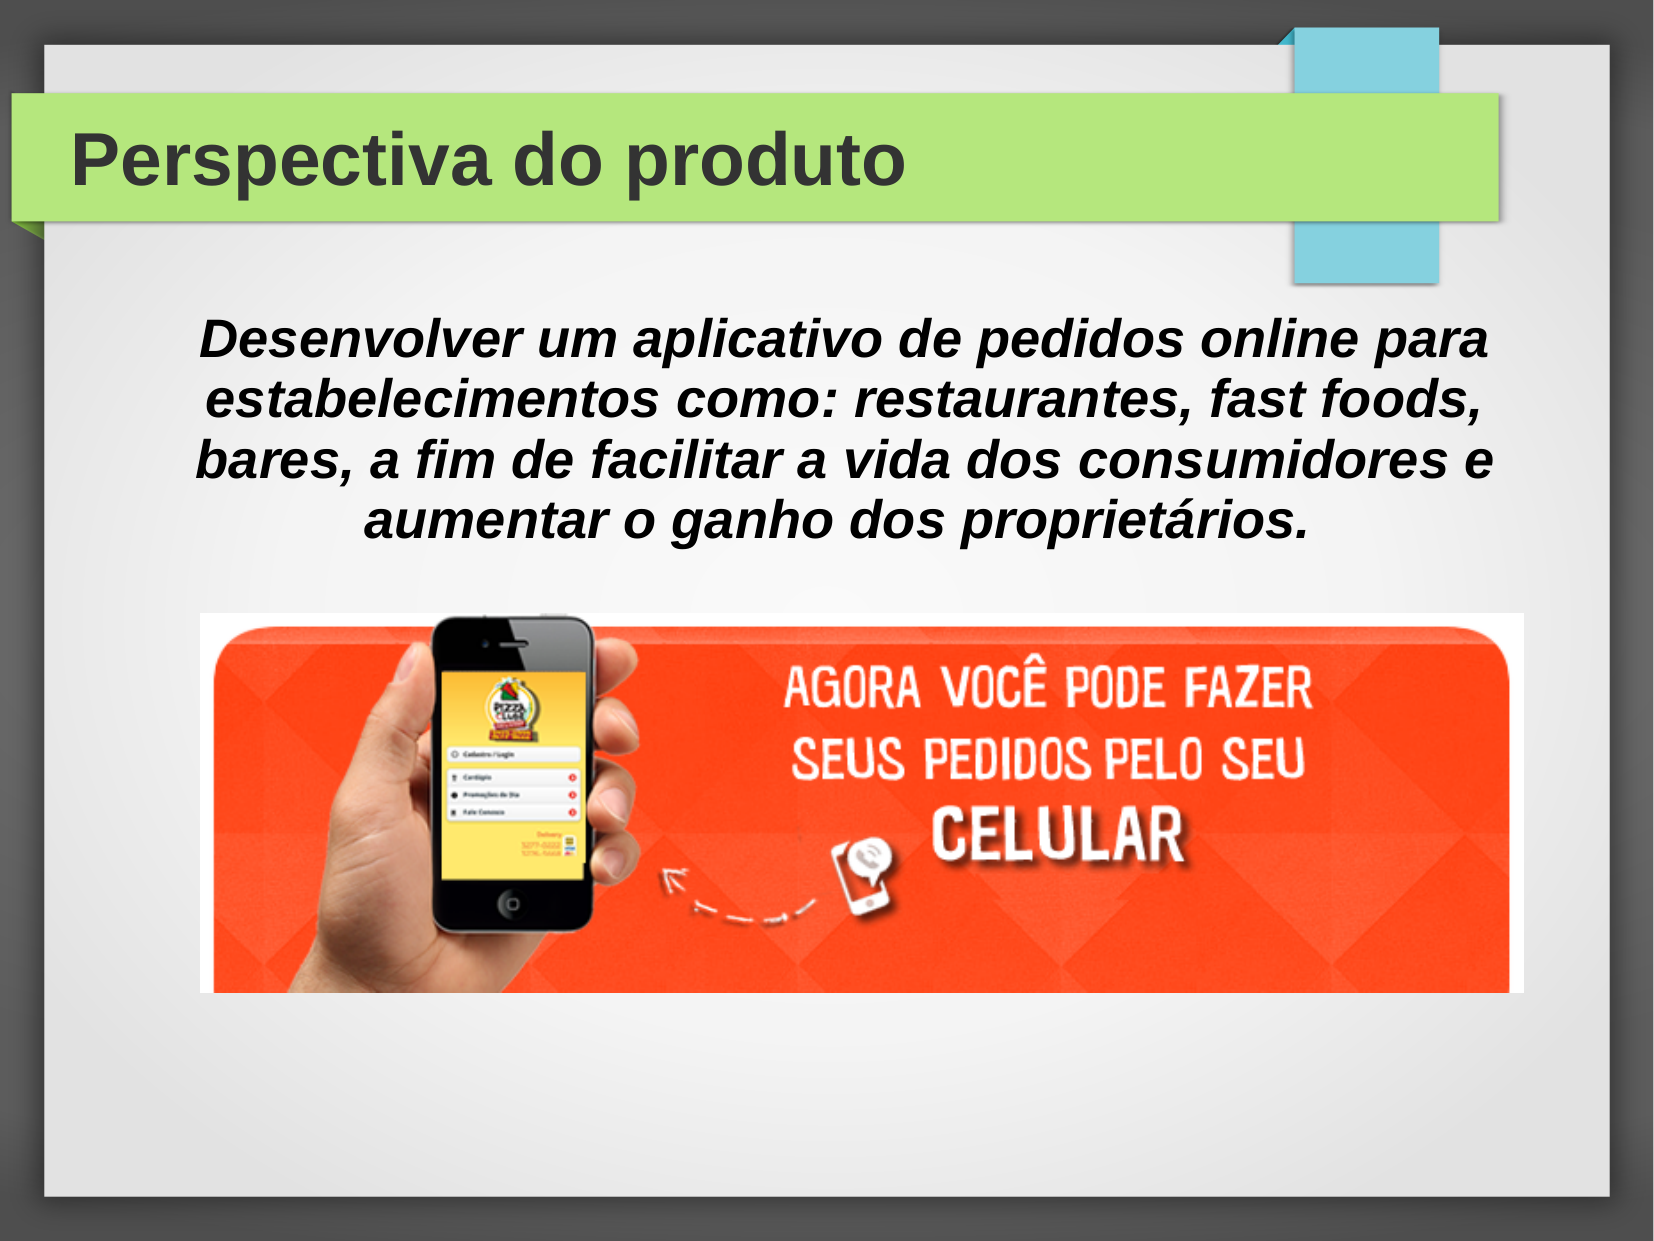

# Perspectiva do produto
Desenvolver um aplicativo de pedidos online para estabelecimentos como: restaurantes, fast foods, bares, a fim de facilitar a vida dos consumidores e aumentar o ganho dos proprietários.